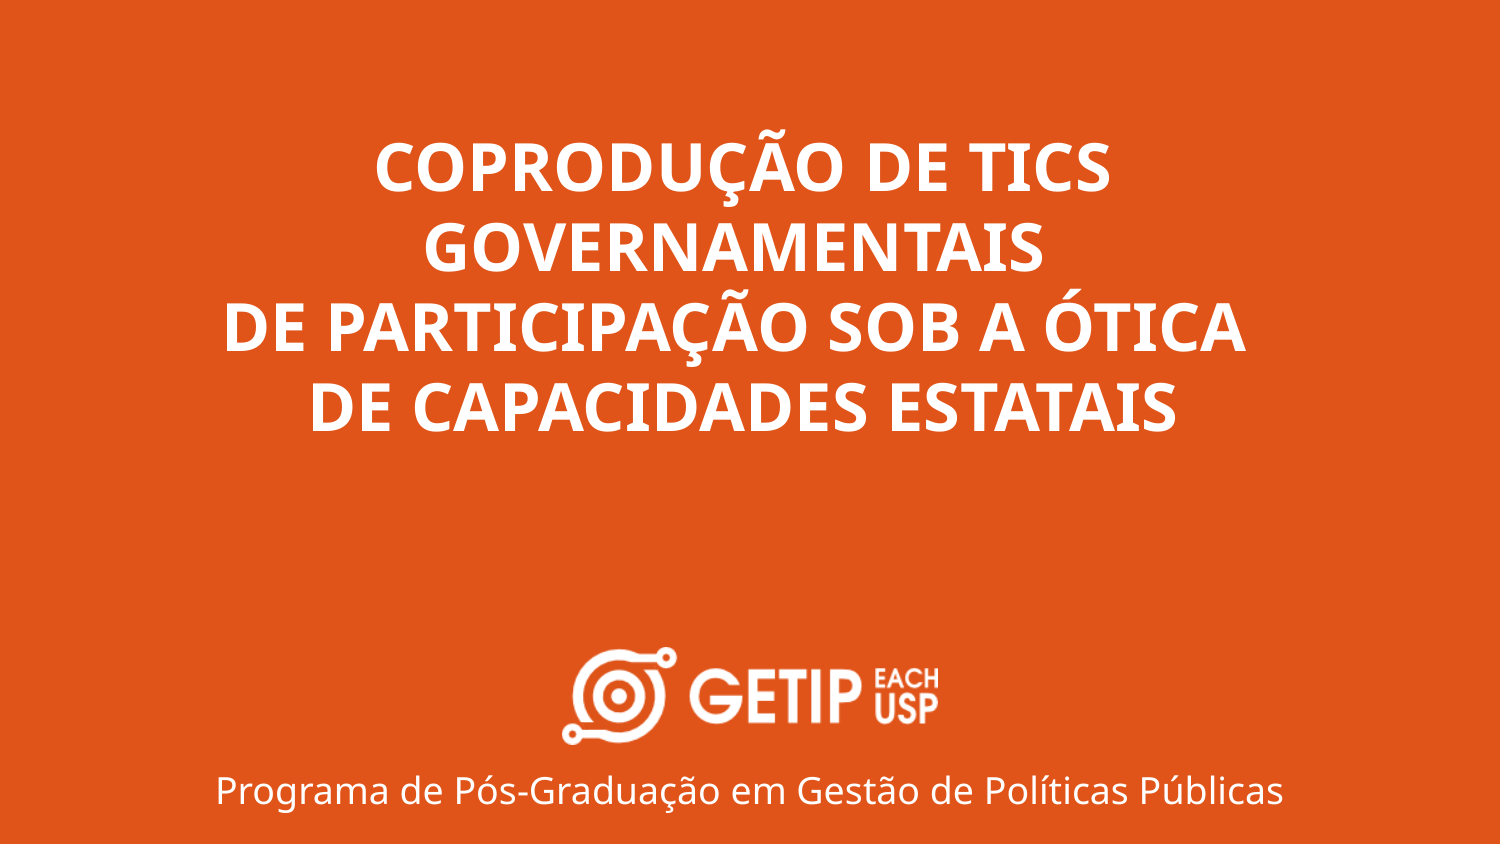

# COPRODUÇÃO DE TICS GOVERNAMENTAIS DE PARTICIPAÇÃO SOB A ÓTICA DE CAPACIDADES ESTATAIS
Programa de Pós-Graduação em Gestão de Políticas Públicas